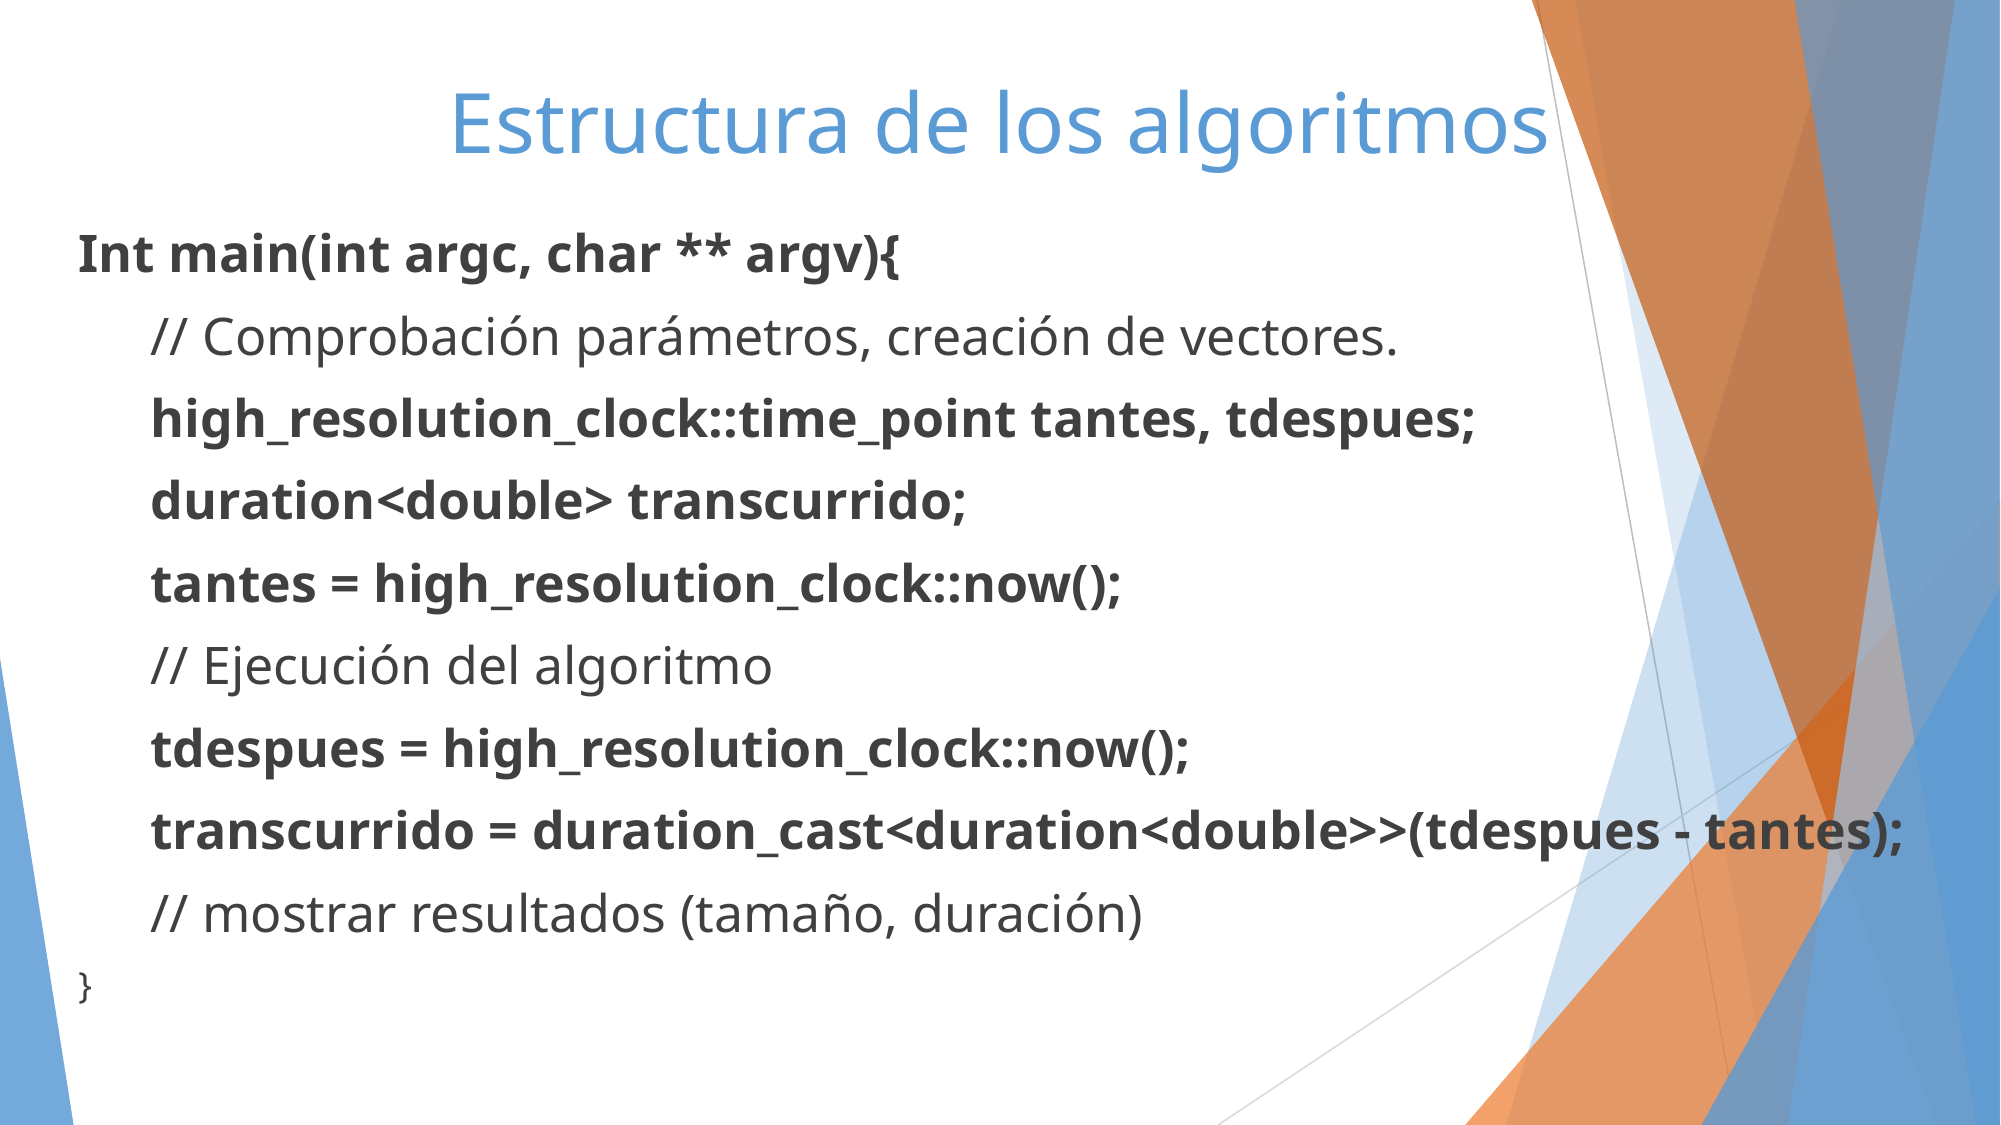

Estructura de los algoritmos
# Int main(int argc, char ** argv){
	// Comprobación parámetros, creación de vectores.
	high_resolution_clock::time_point tantes, tdespues;
	duration<double> transcurrido;
	tantes = high_resolution_clock::now();
	// Ejecución del algoritmo
	tdespues = high_resolution_clock::now();
	transcurrido = duration_cast<duration<double>>(tdespues - tantes);
	// mostrar resultados (tamaño, duración)
}